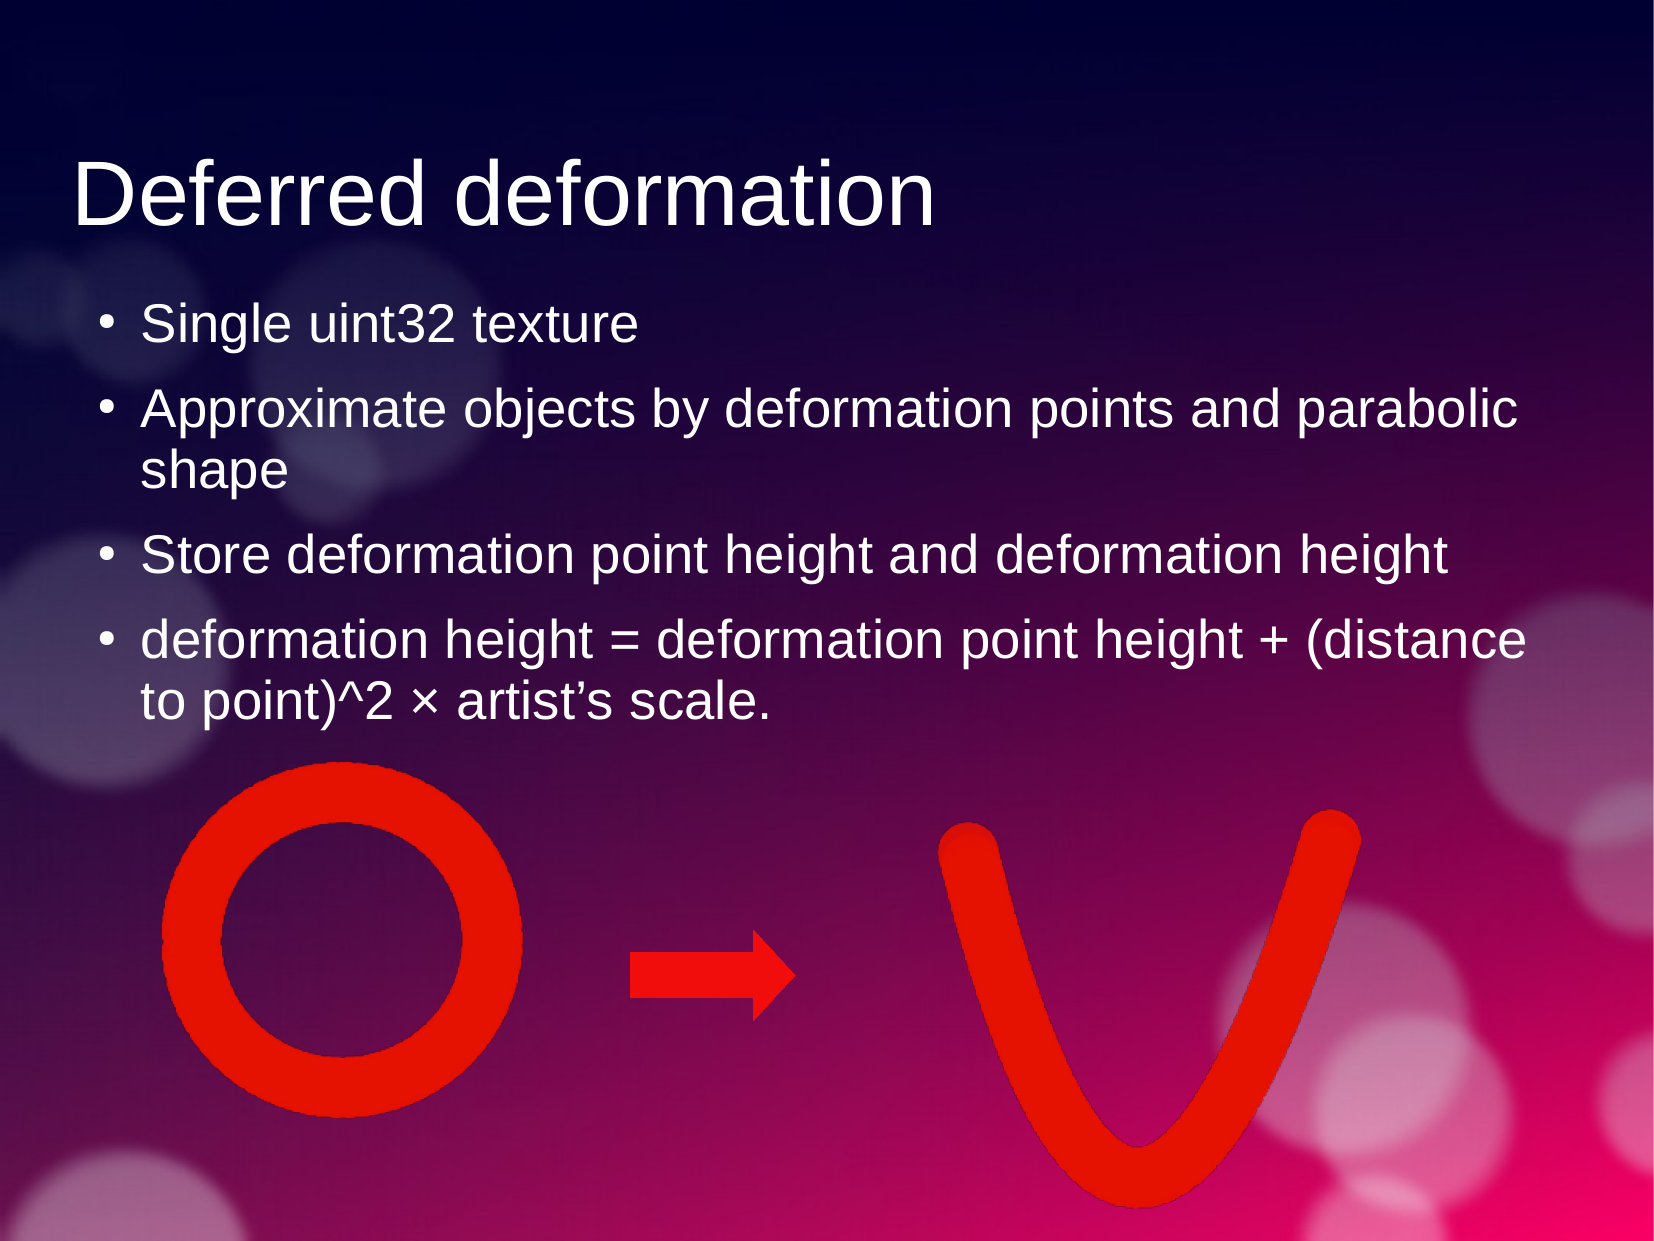

# Deferred deformation
Single uint32 texture
Approximate objects by deformation points and parabolic shape
Store deformation point height and deformation height
deformation height = deformation point height + (distance to point)^2 × artist’s scale.